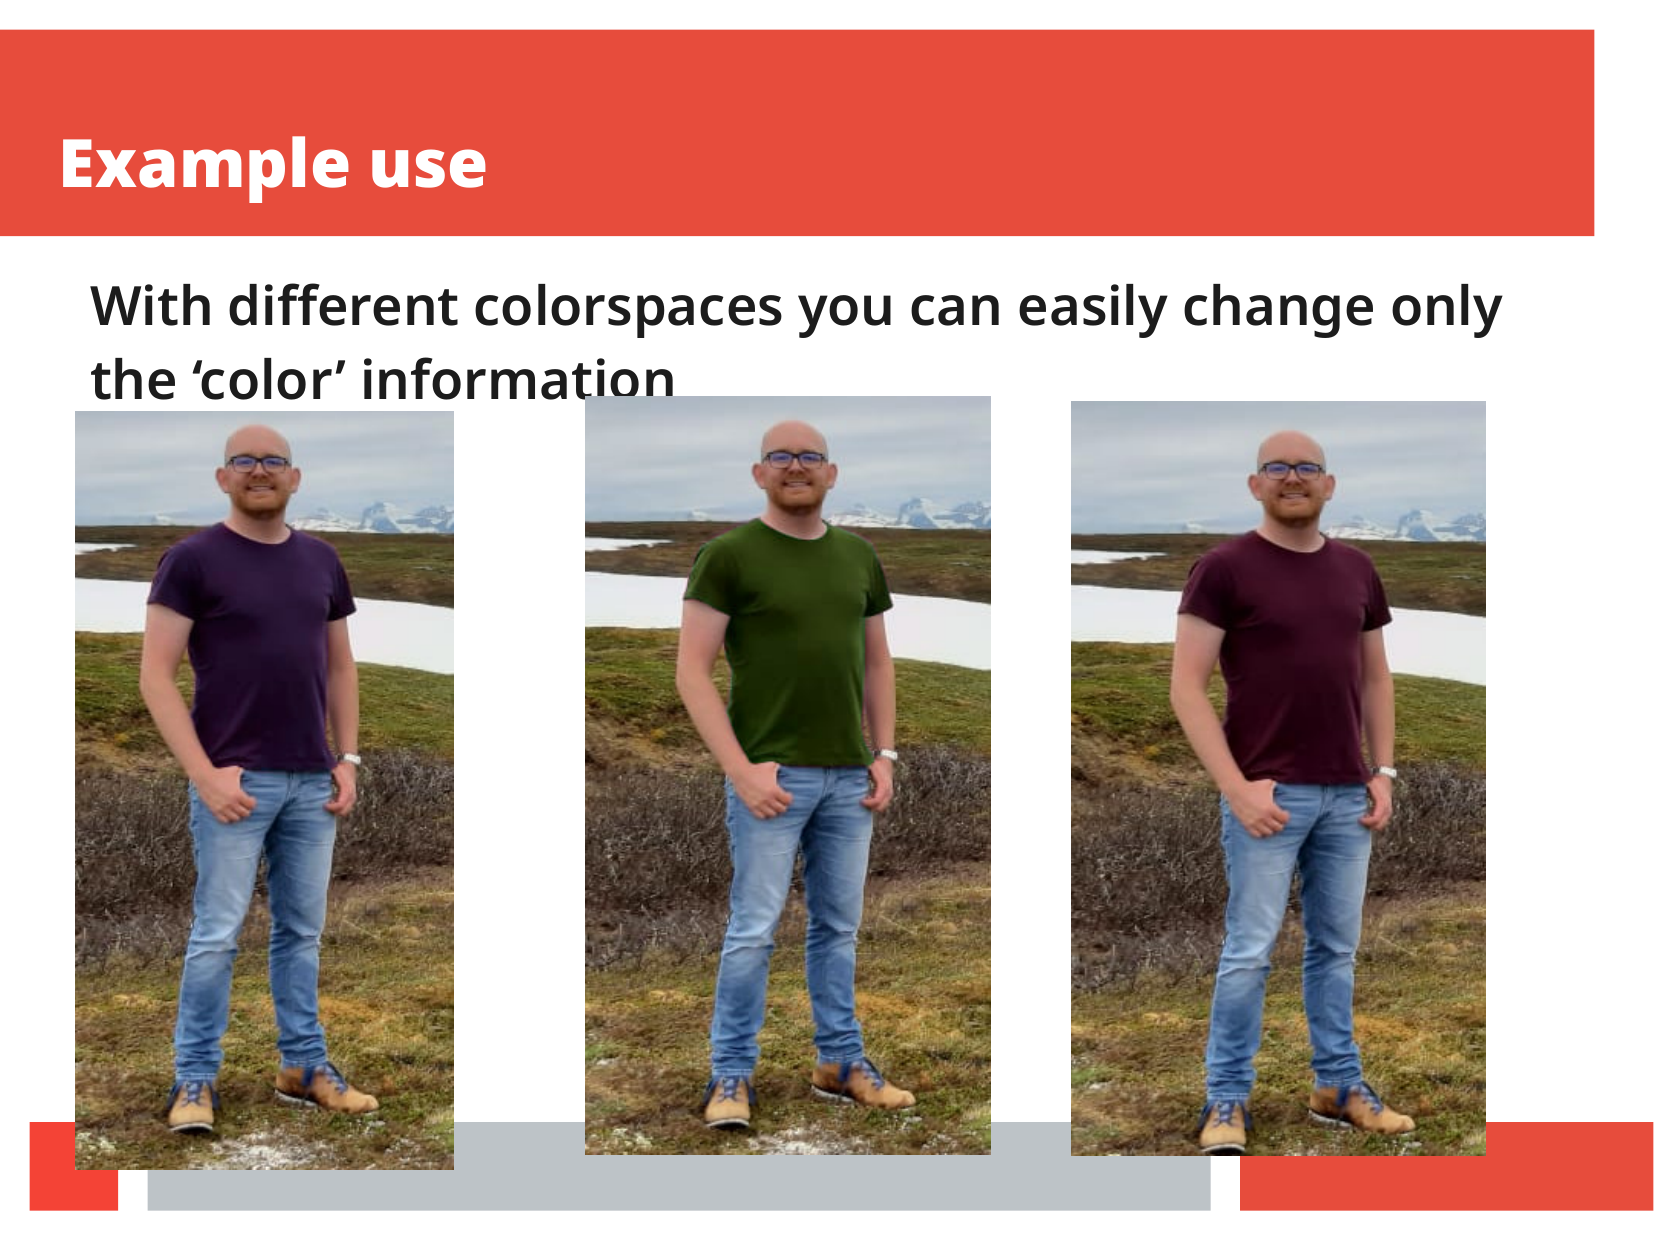

# Example use
With different colorspaces you can easily change only the ‘color’ information